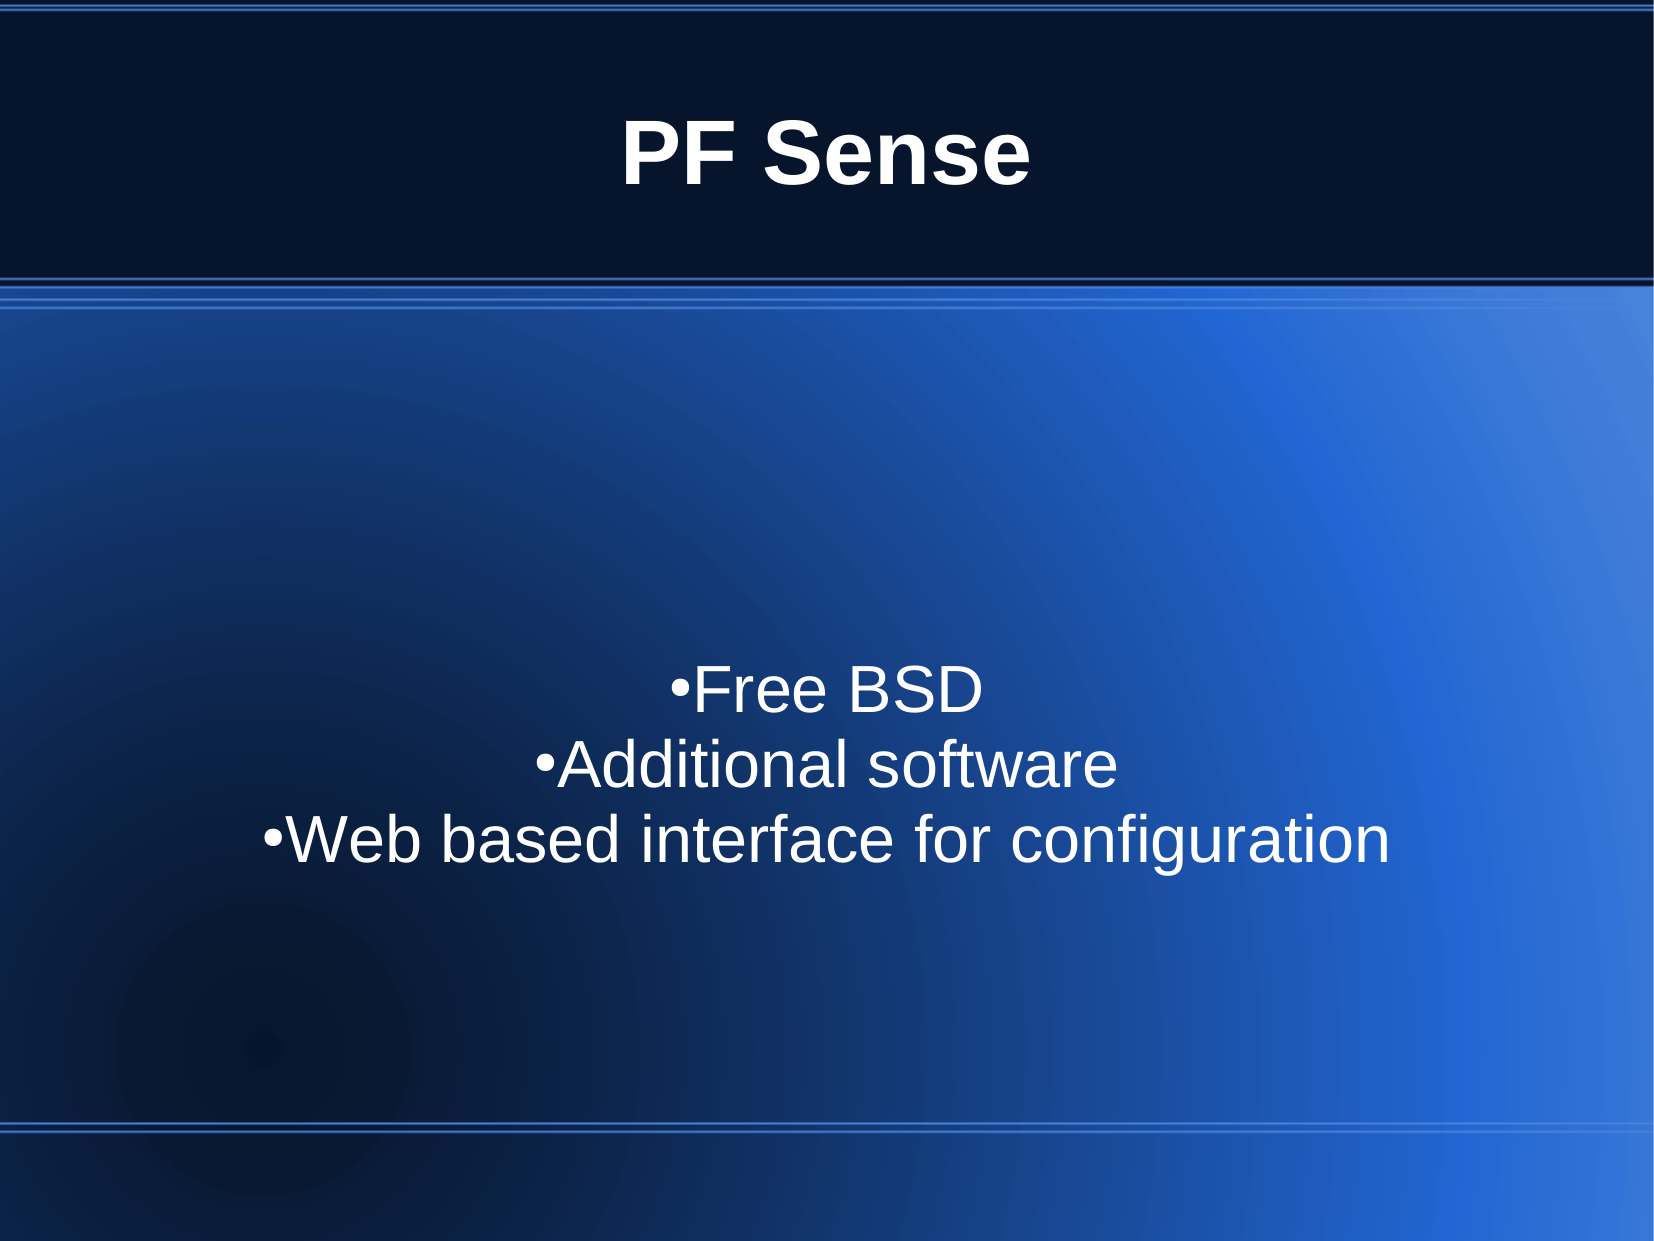

# PF Sense
Free BSD
Additional software
Web based interface for configuration